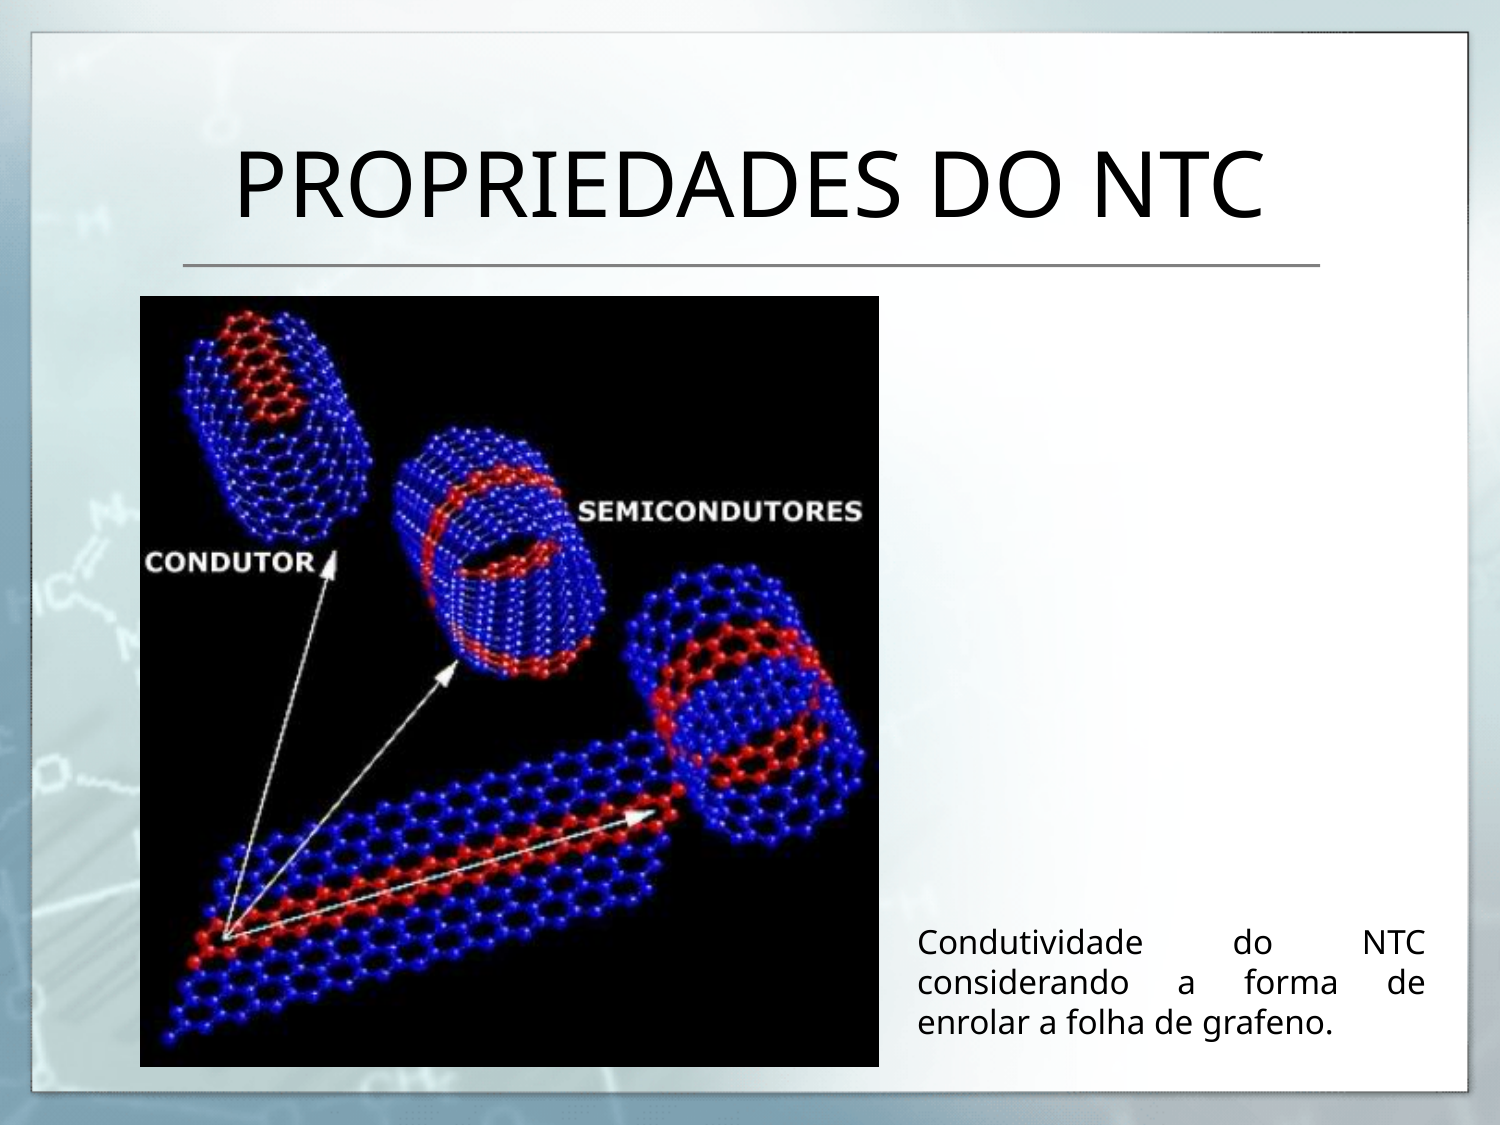

PROPRIEDADES DO NTC
Condutividade do NTC considerando a forma de enrolar a folha de grafeno.